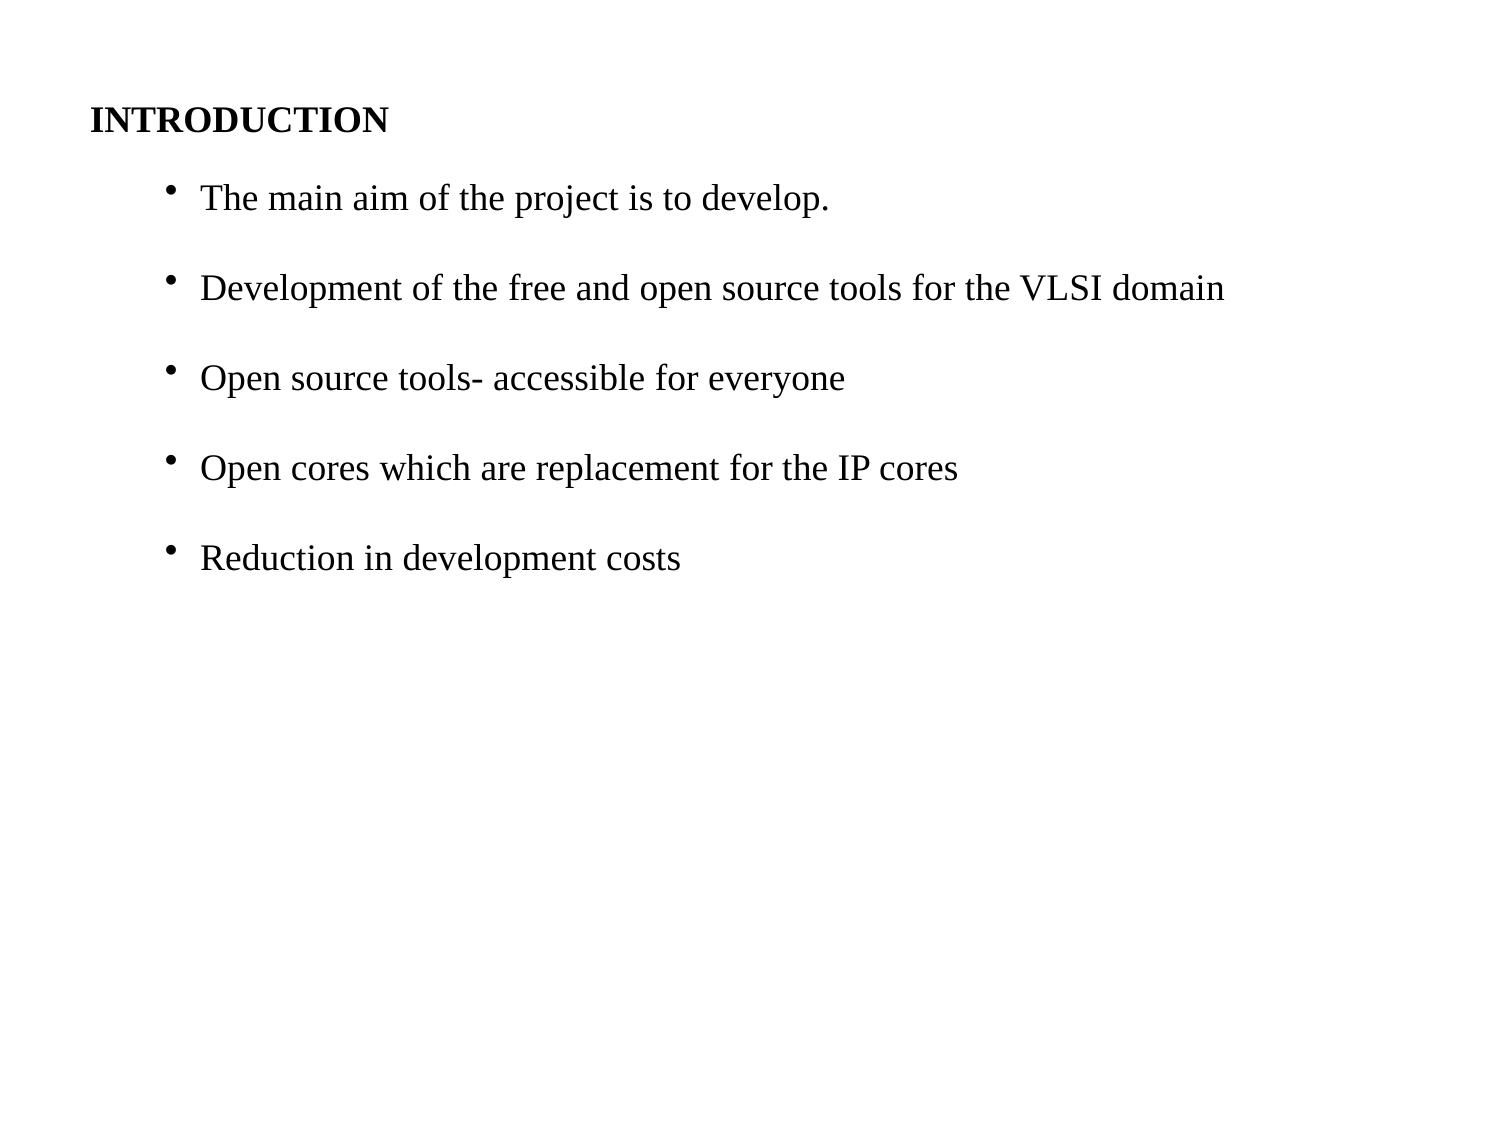

INTRODUCTION
The main aim of the project is to develop.
Development of the free and open source tools for the VLSI domain
Open source tools- accessible for everyone
Open cores which are replacement for the IP cores
Reduction in development costs